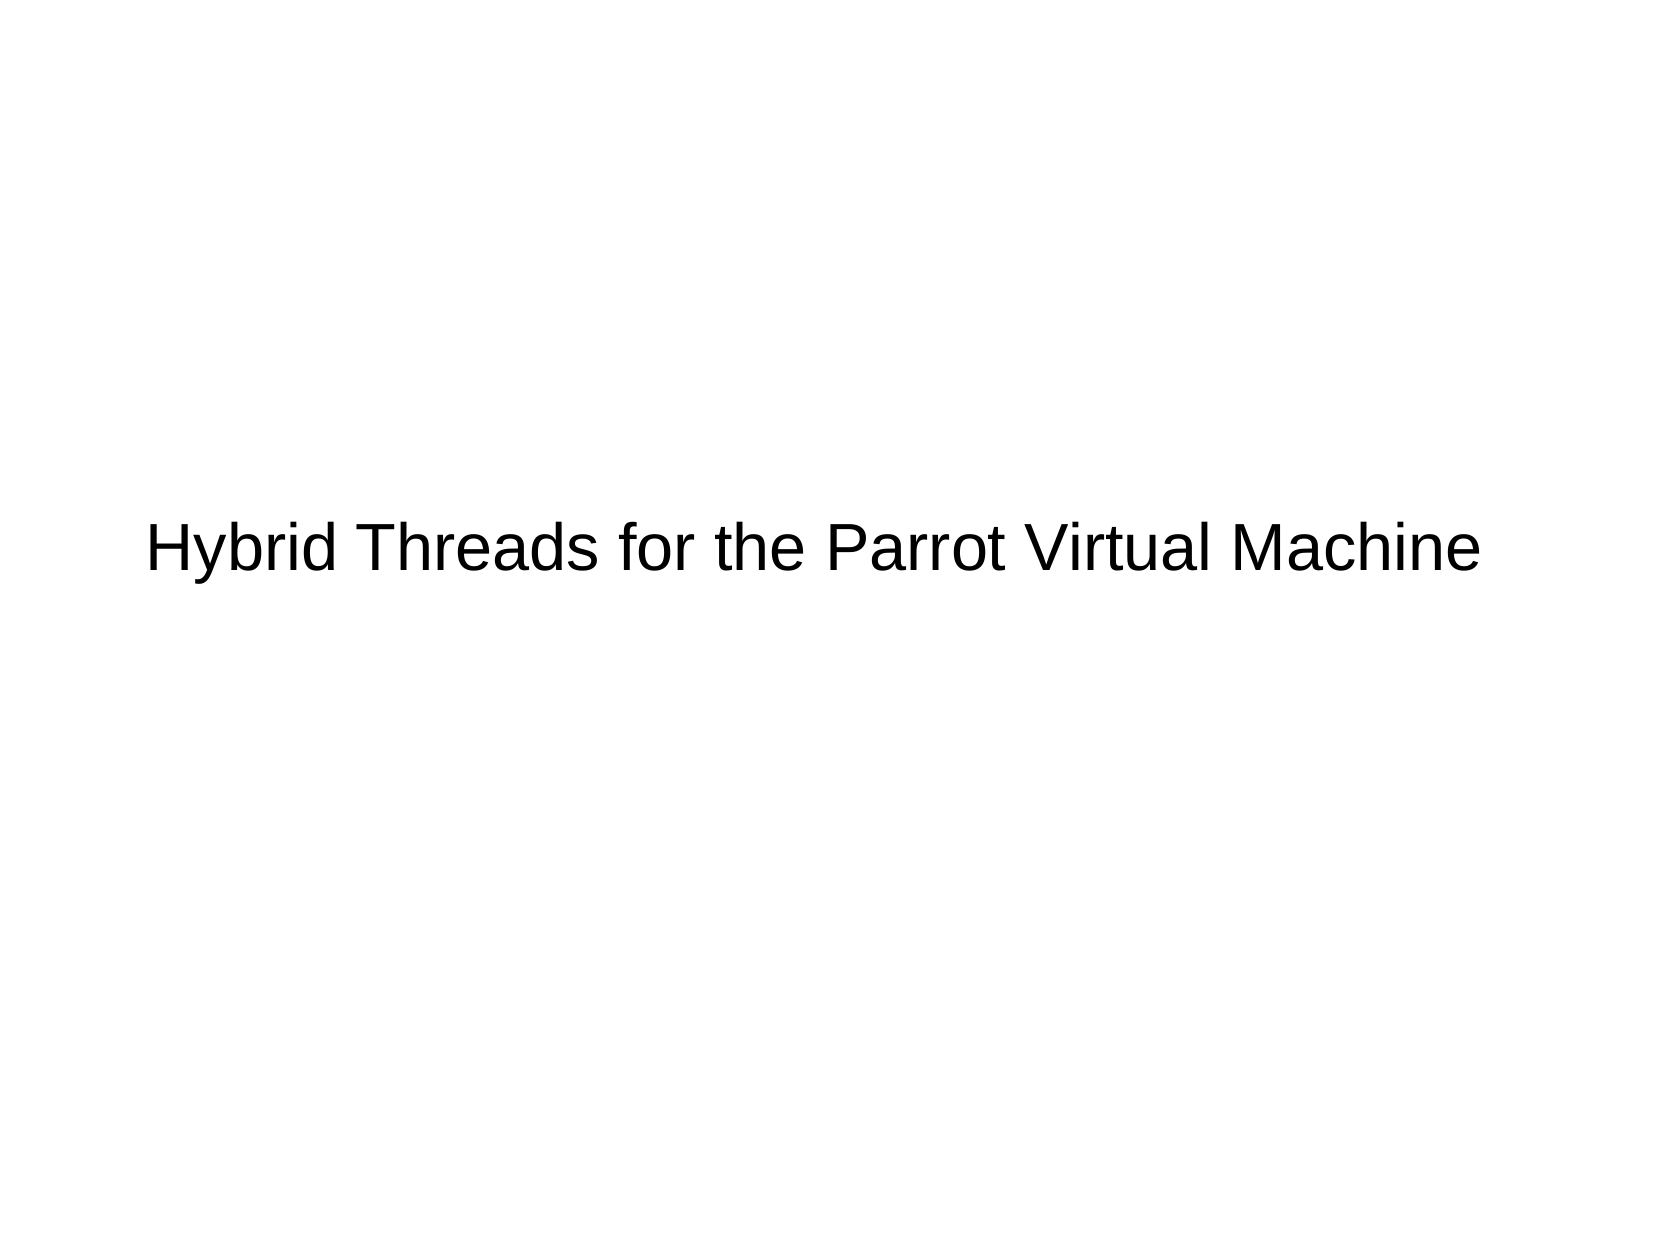

#
Hybrid Threads for the Parrot Virtual Machine